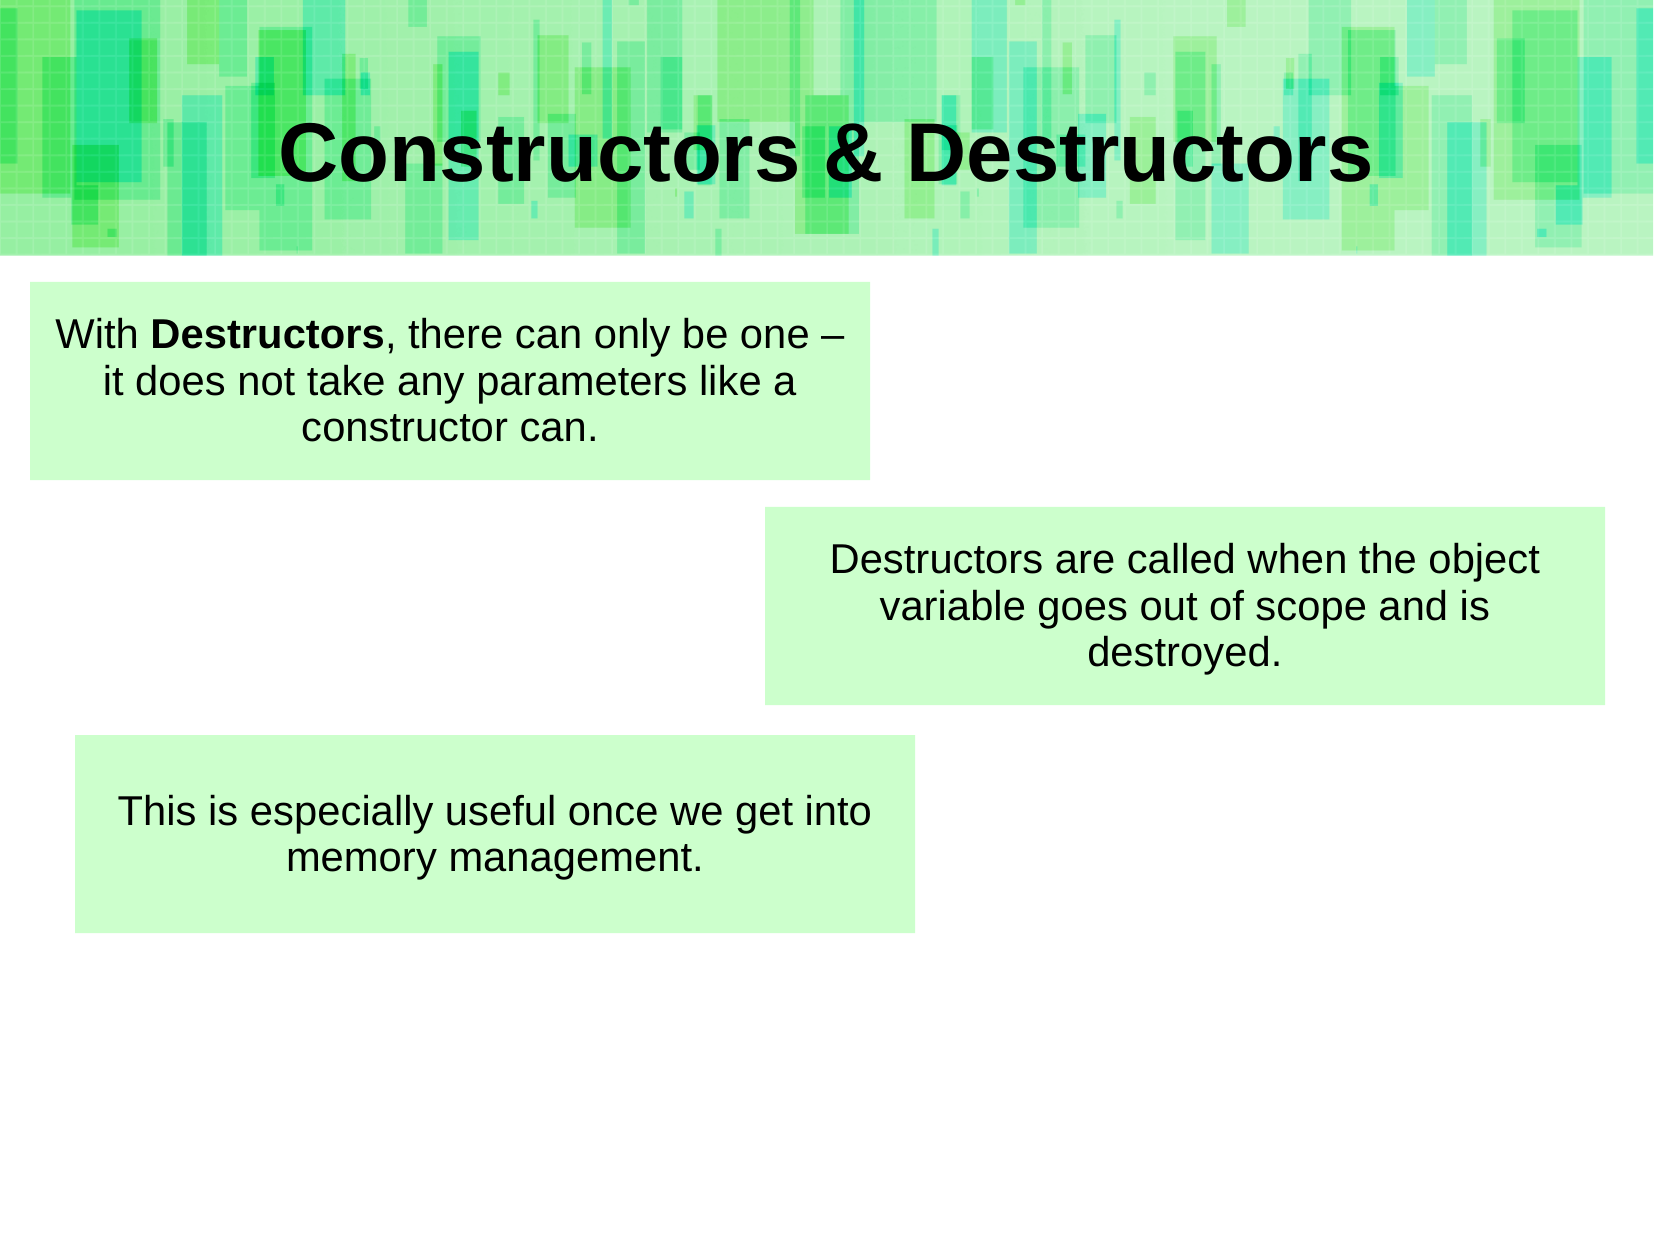

# Constructors & Destructors
With Destructors, there can only be one – it does not take any parameters like a constructor can.
Destructors are called when the object variable goes out of scope and is destroyed.
This is especially useful once we get into memory management.